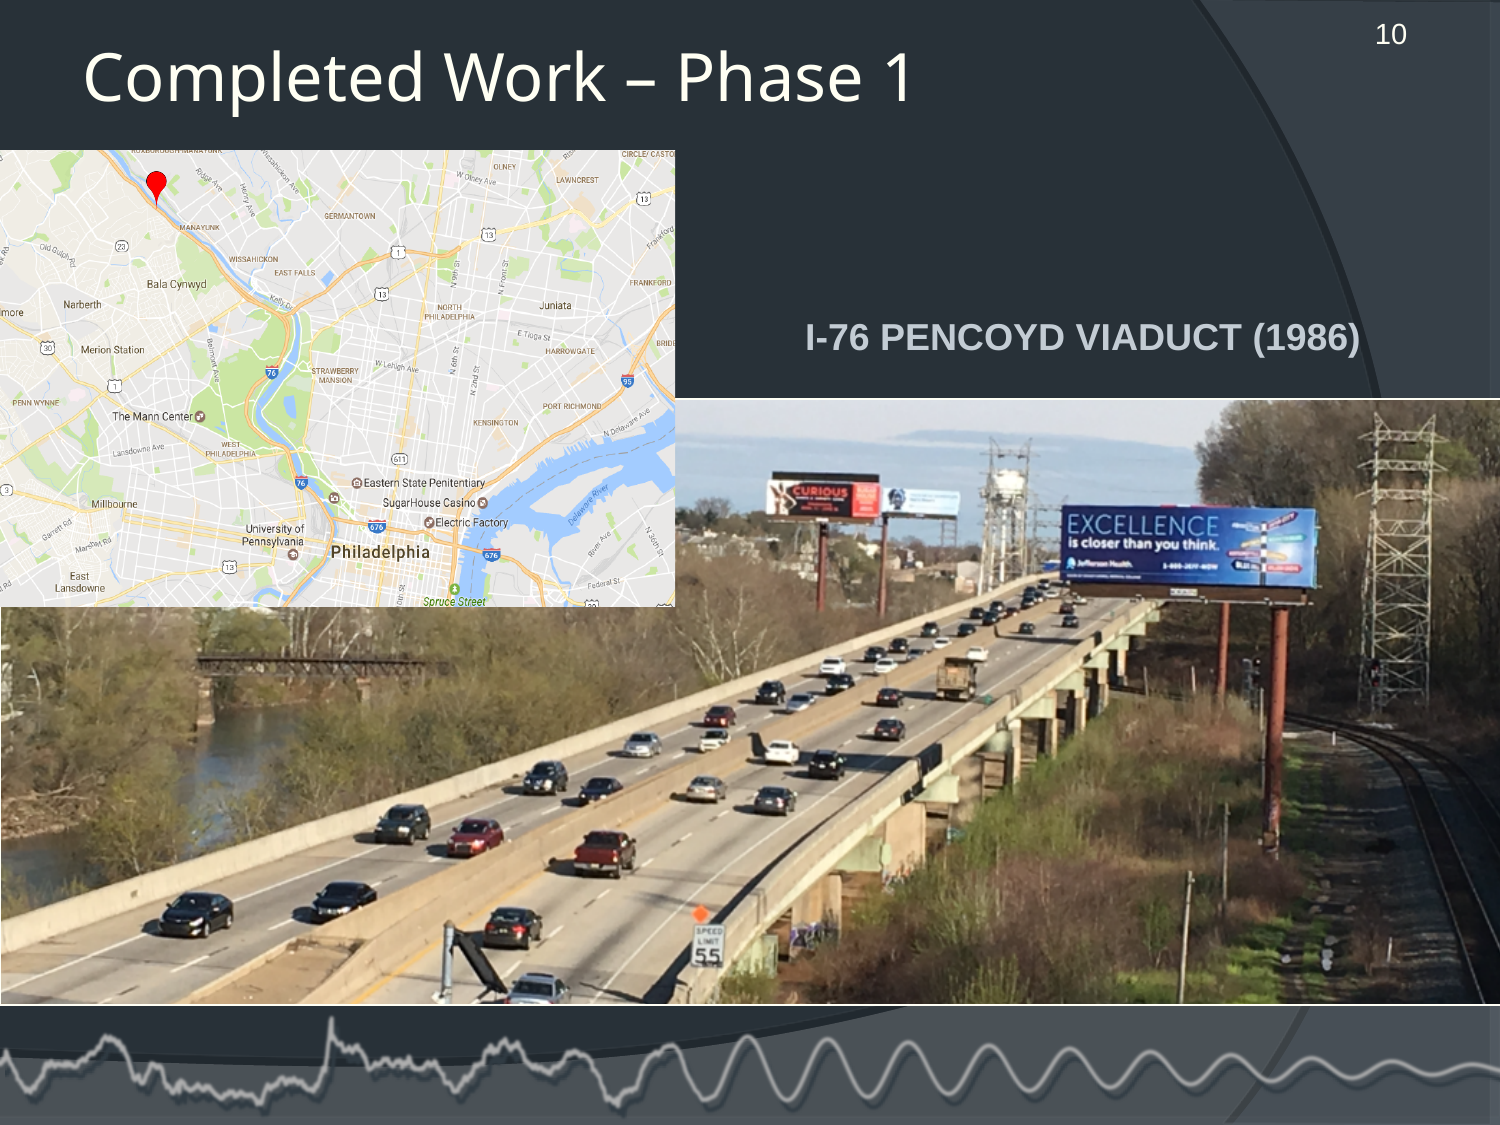

# Completed Work – Phase 1
I-76 PENCOYD VIADUCT (1986)